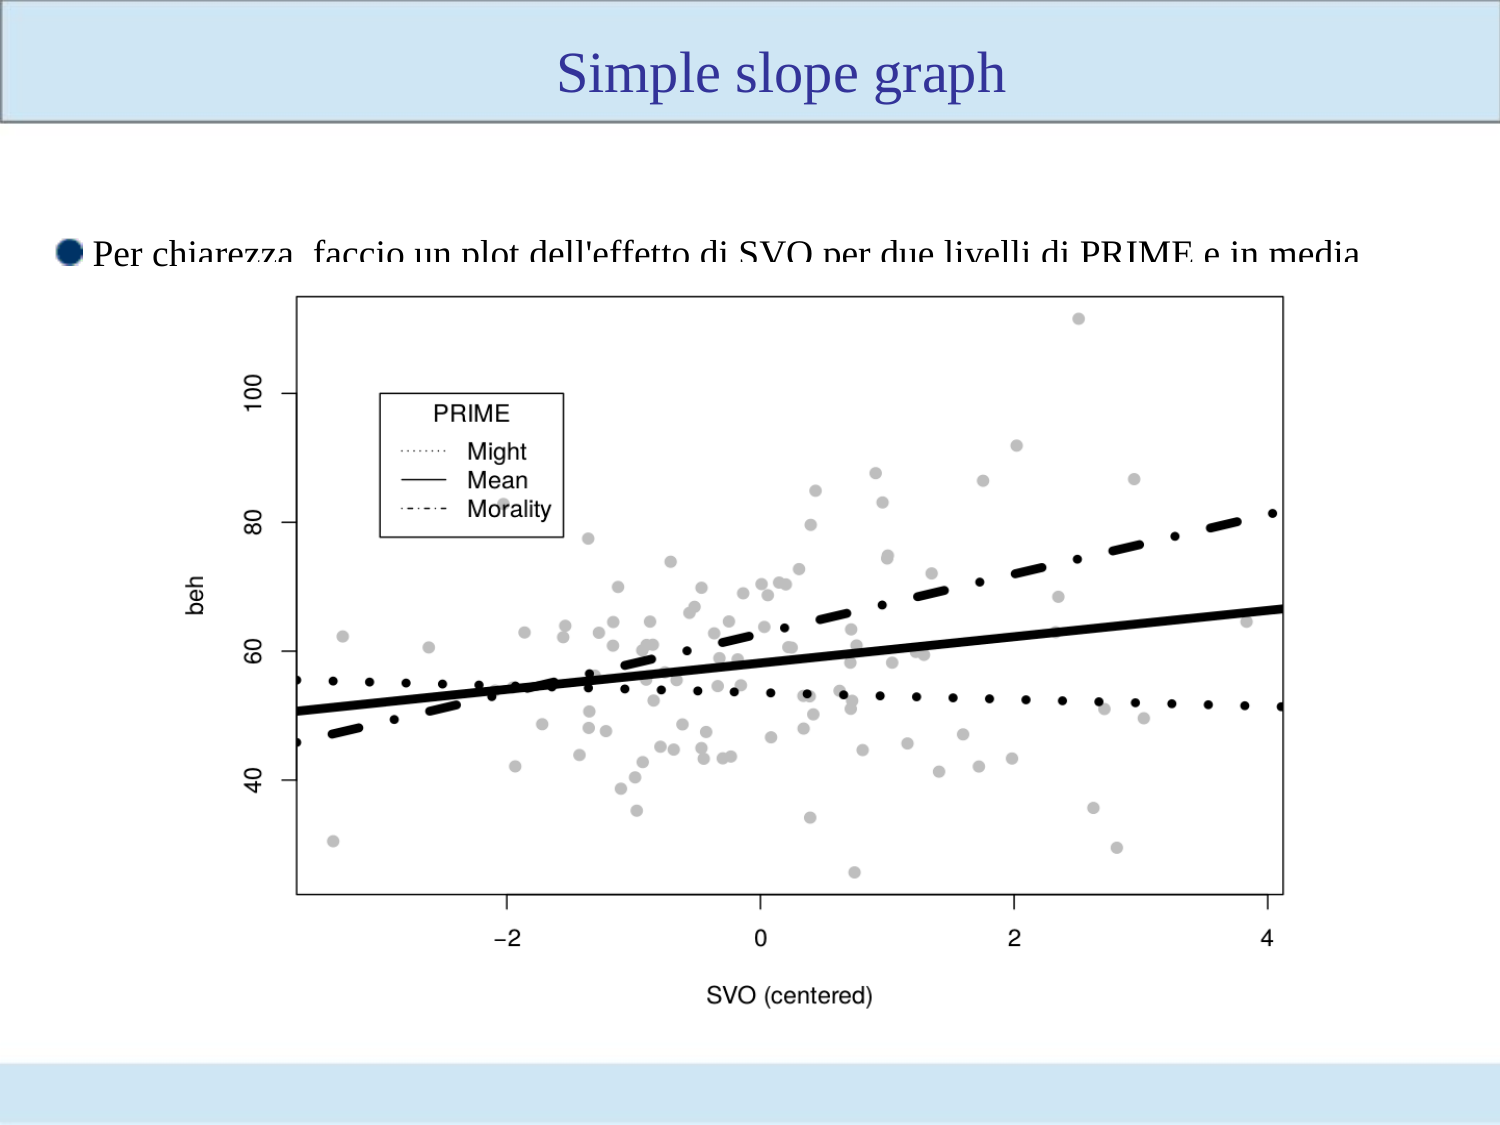

# Simple slope graph
 Per chiarezza, faccio un plot dell'effetto di SVO per due livelli di PRIME e in media